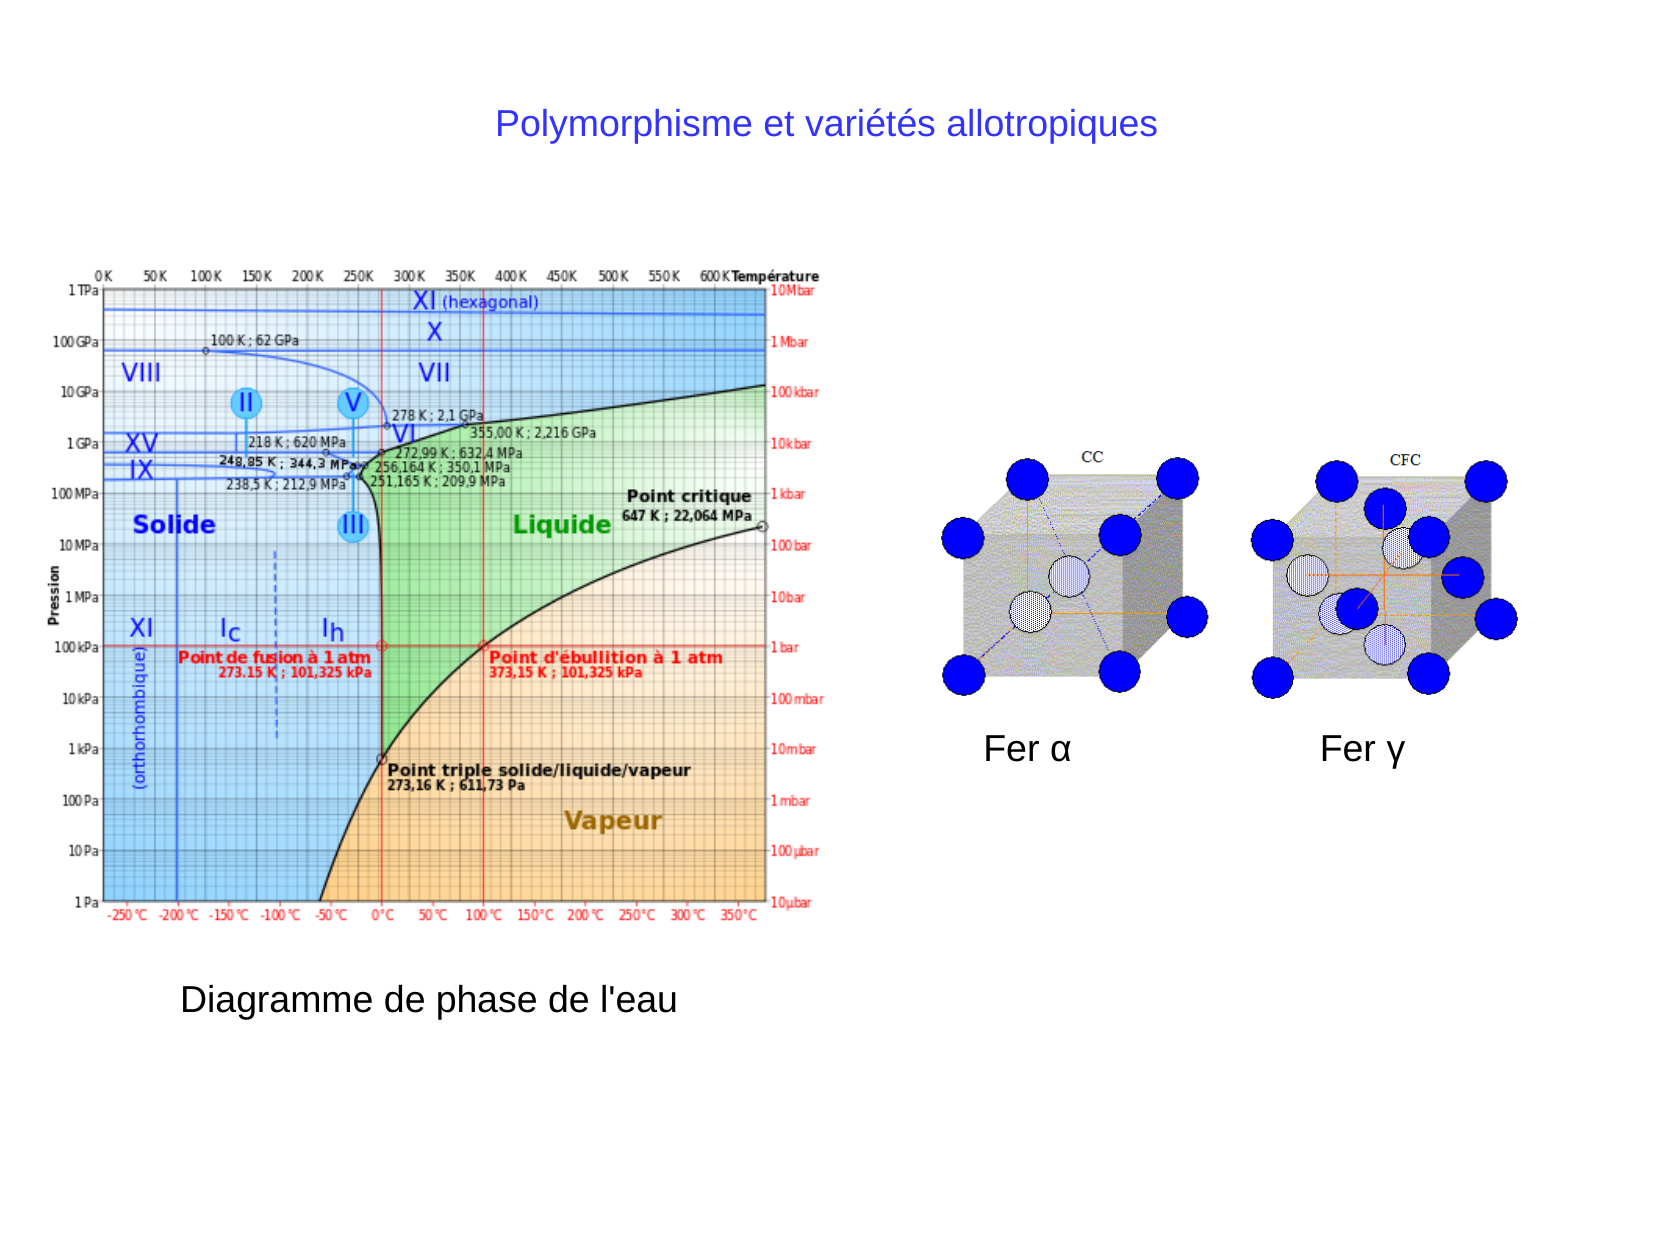

Polymorphisme et variétés allotropiques
Fer α
Fer γ
Diagramme de phase de l'eau